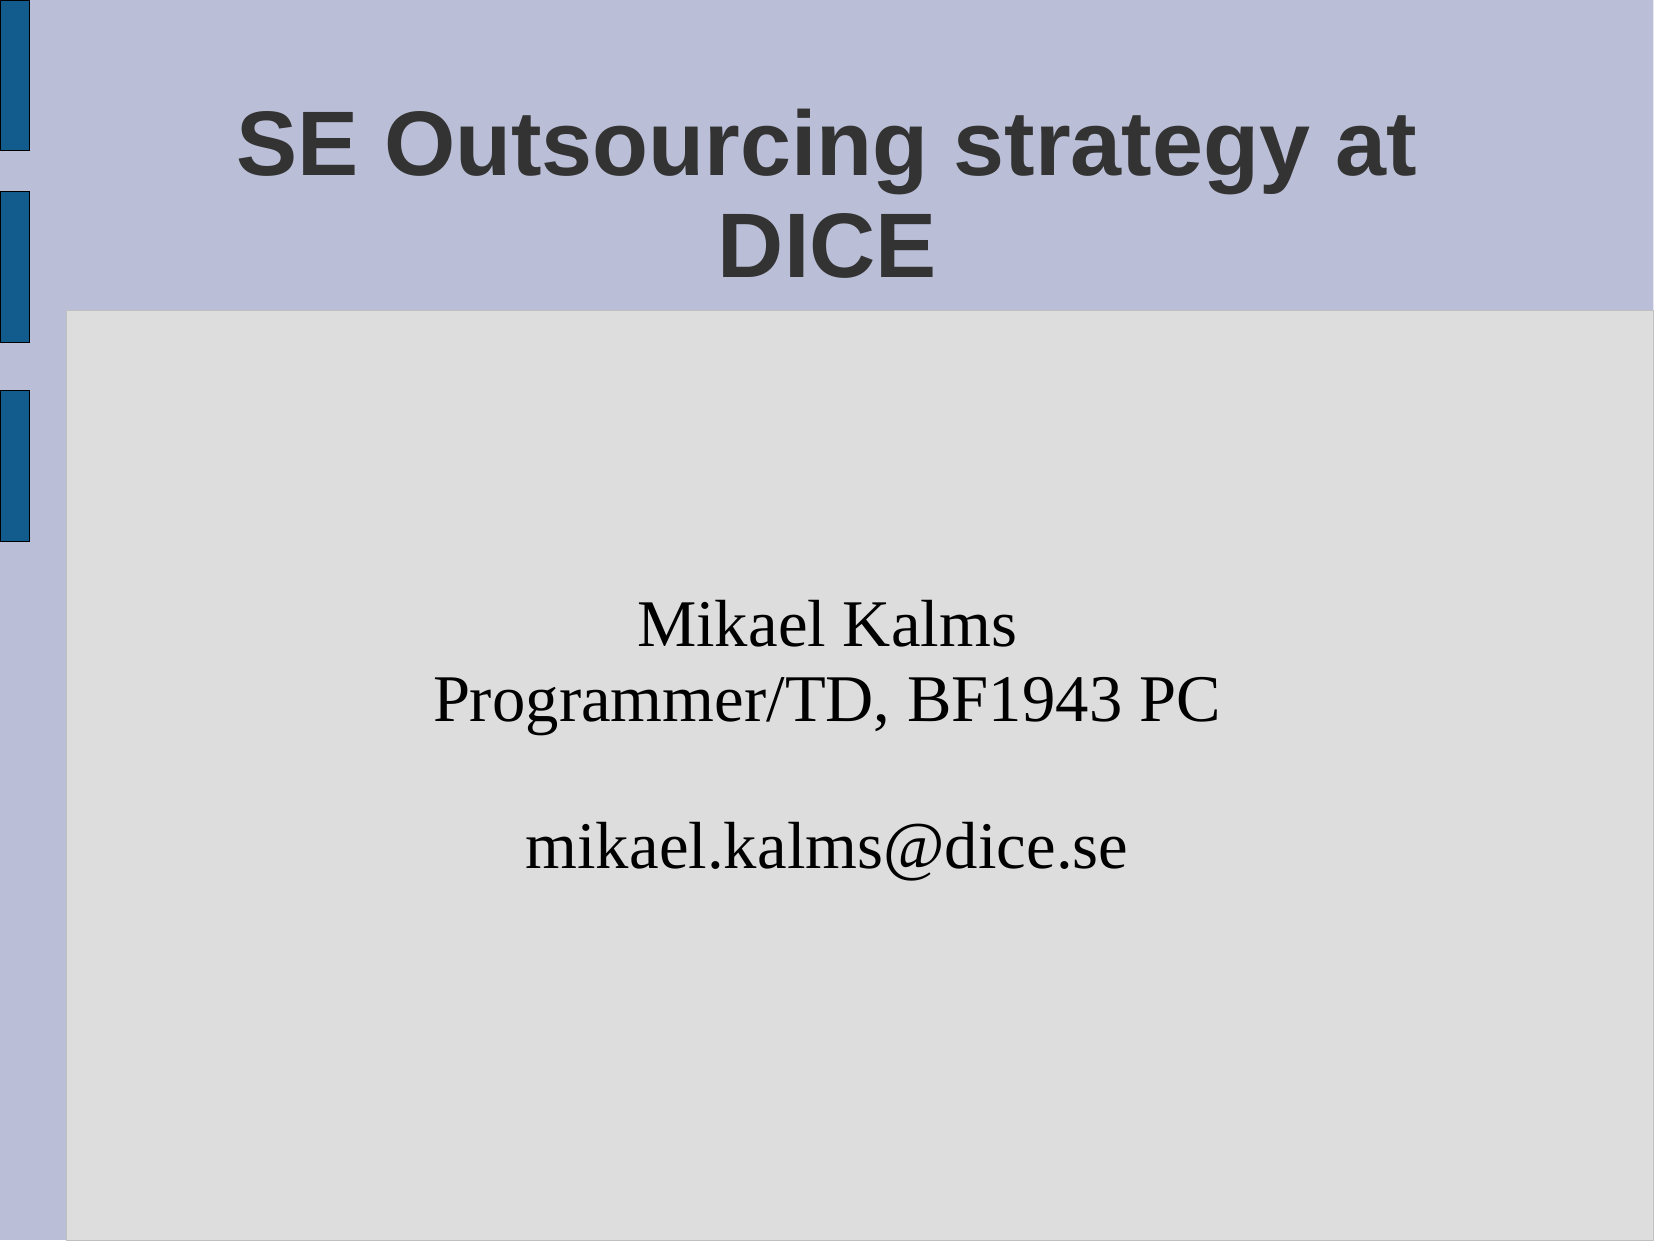

# SE Outsourcing strategy at DICE
Mikael Kalms
Programmer/TD, BF1943 PC
mikael.kalms@dice.se